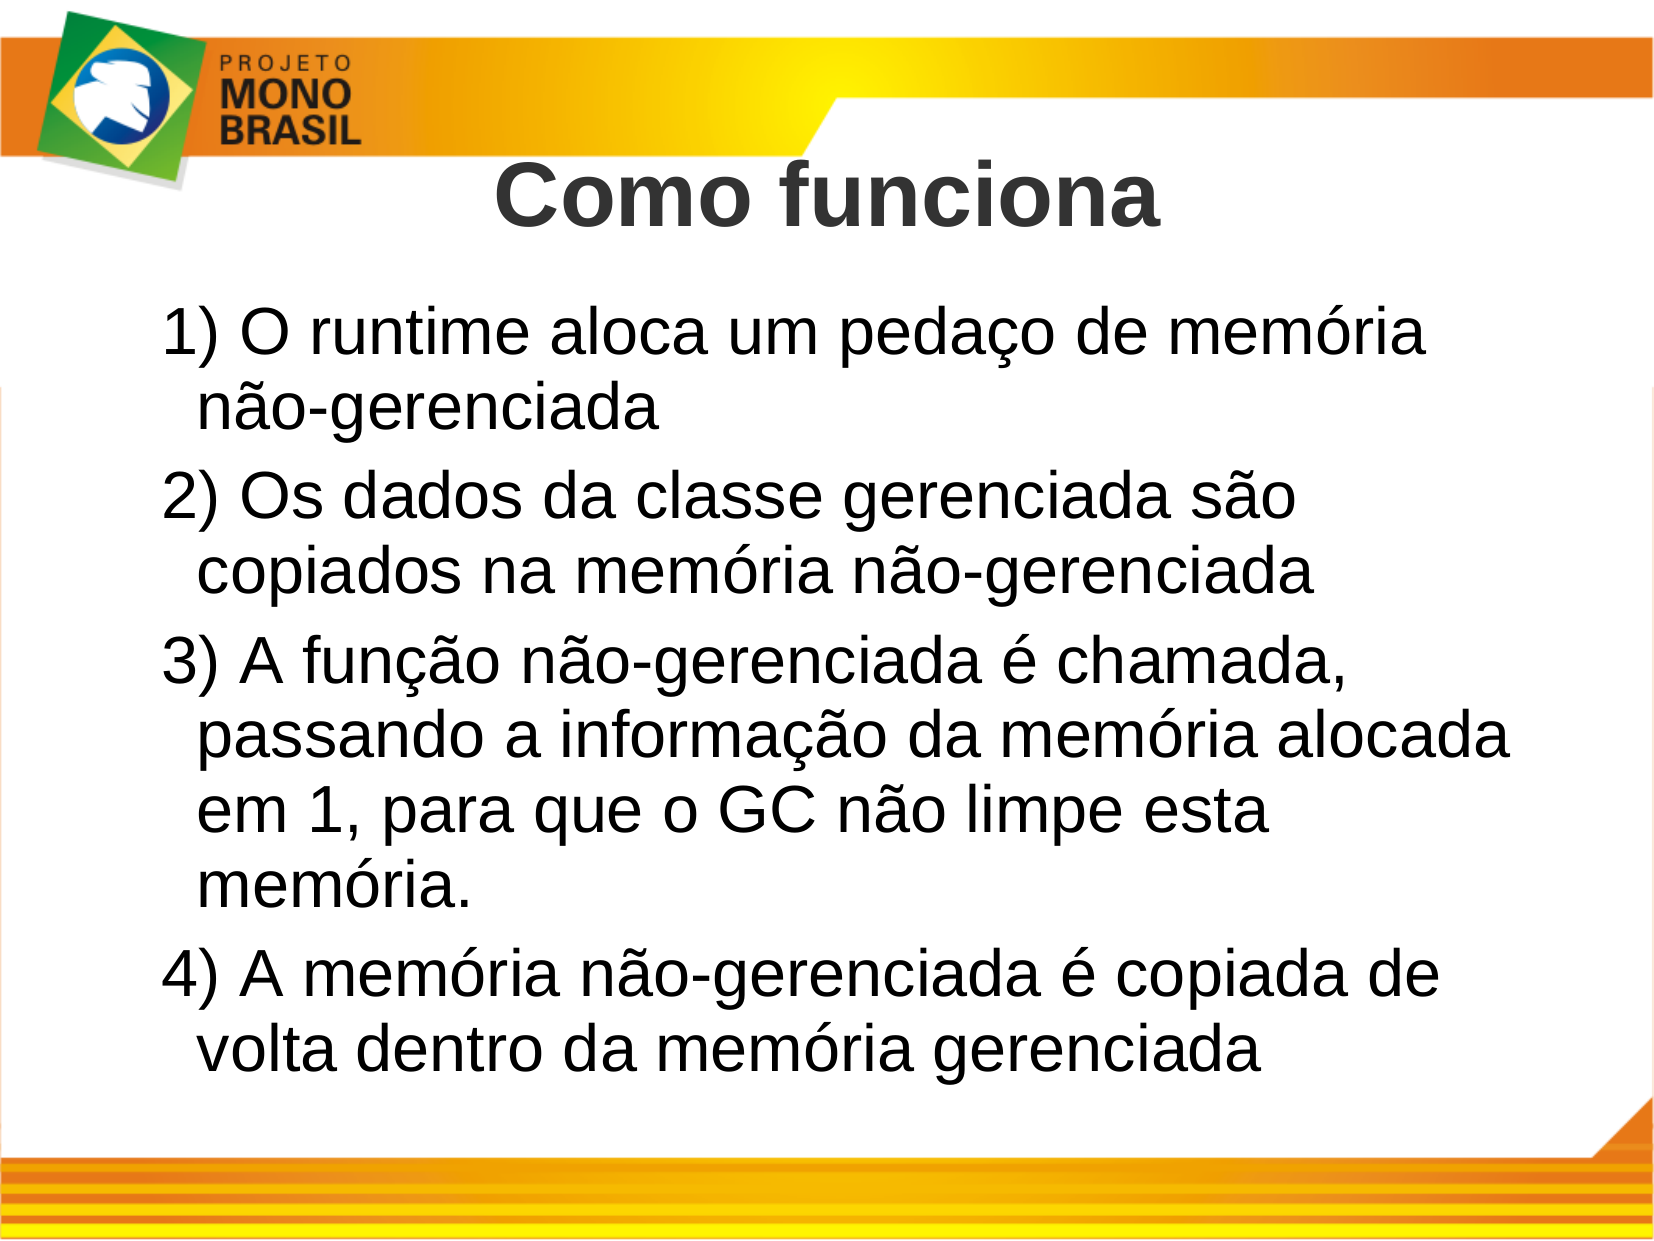

# Como funciona
 O runtime aloca um pedaço de memória não-gerenciada
 Os dados da classe gerenciada são copiados na memória não-gerenciada
 A função não-gerenciada é chamada, passando a informação da memória alocada em 1, para que o GC não limpe esta memória.
 A memória não-gerenciada é copiada de volta dentro da memória gerenciada